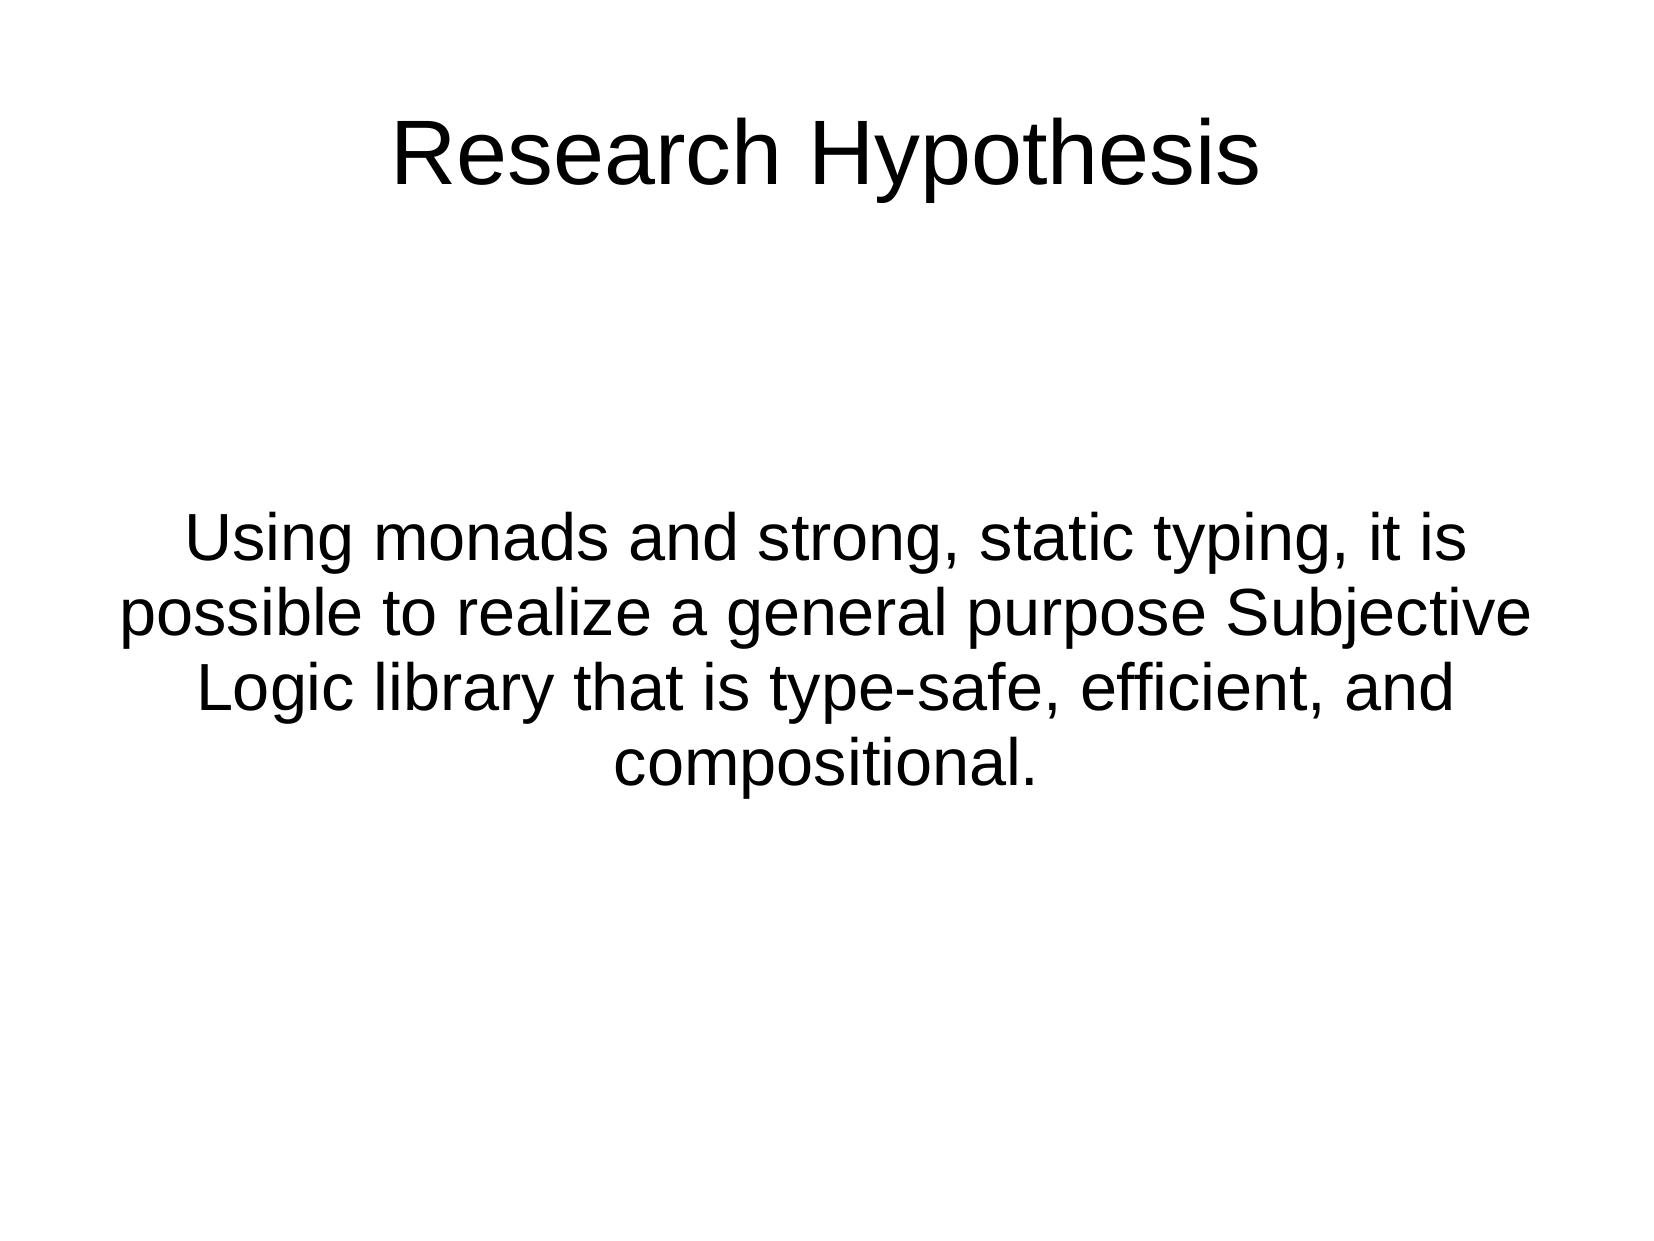

# Research Hypothesis
Using monads and strong, static typing, it is possible to realize a general purpose Subjective Logic library that is type-safe, efficient, and compositional.